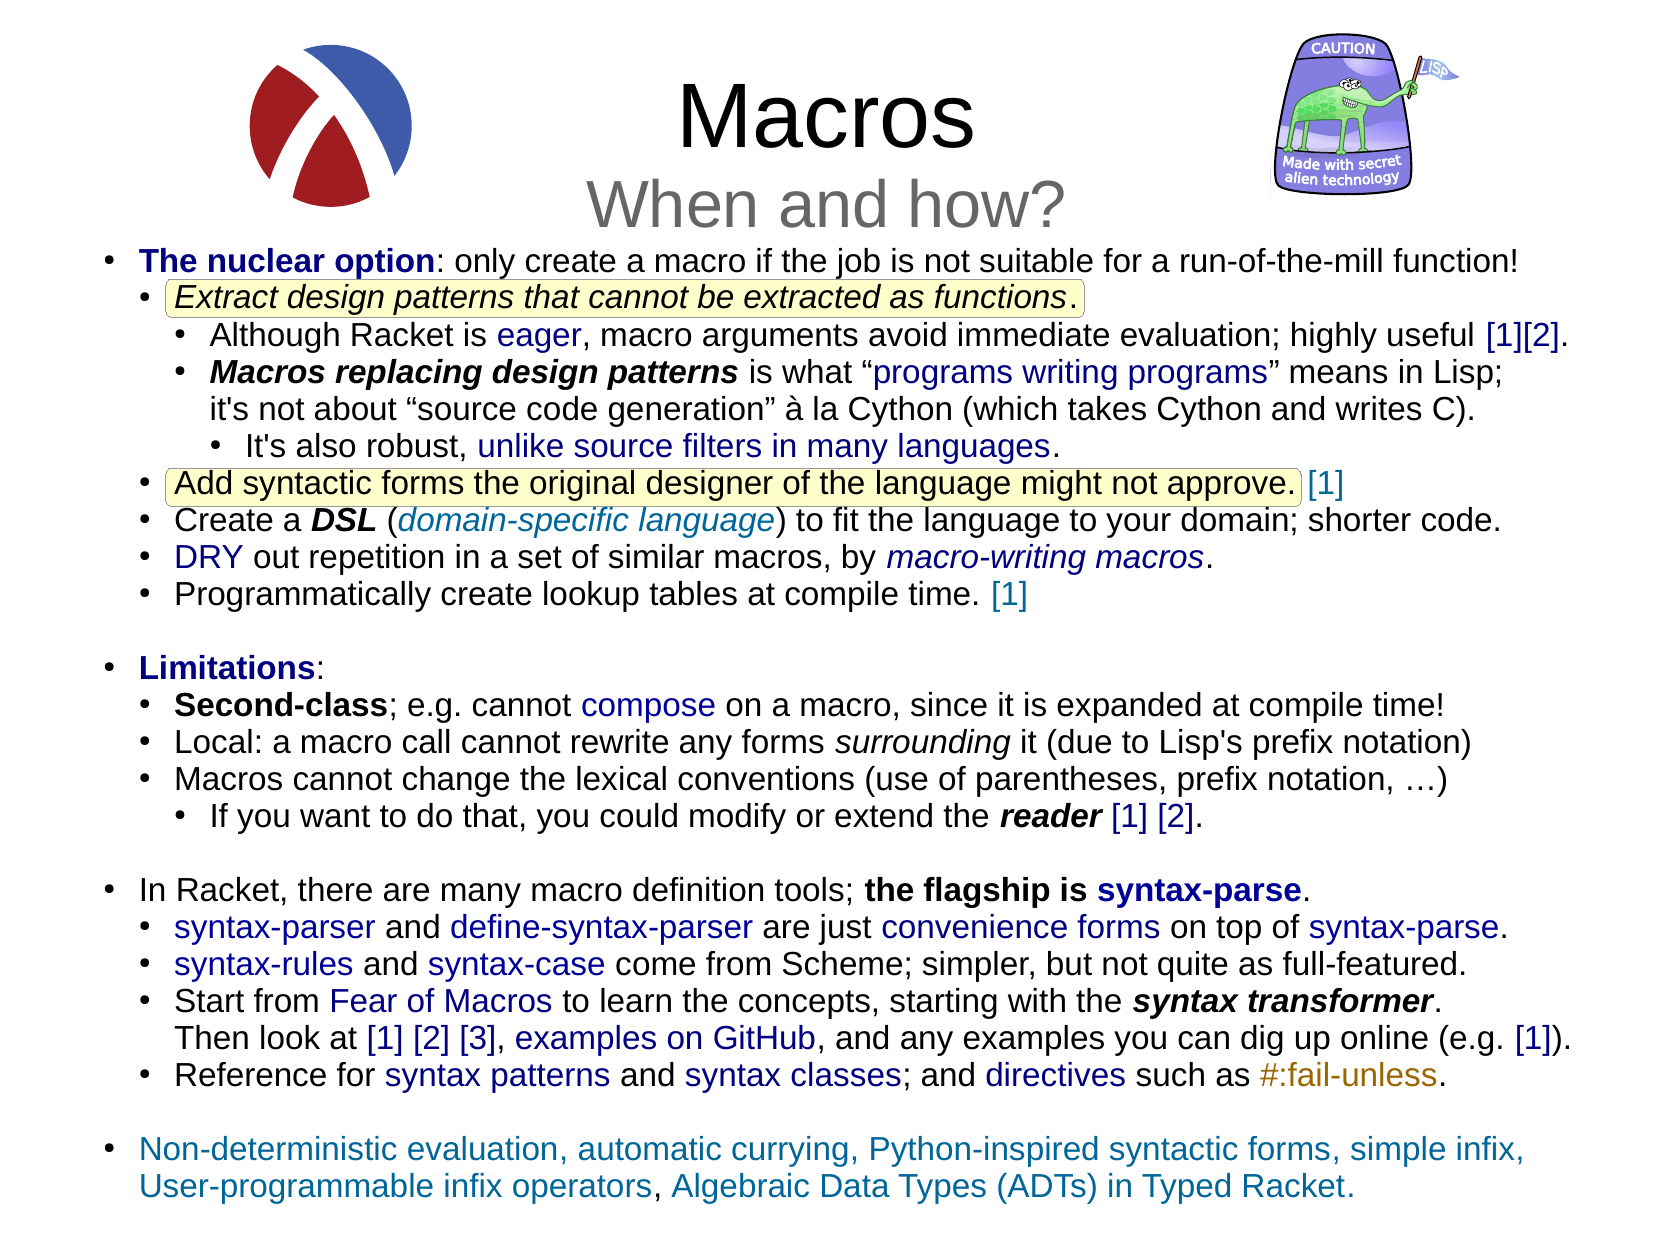

# Macros When and how?
The nuclear option: only create a macro if the job is not suitable for a run-of-the-mill function!
Extract design patterns that cannot be extracted as functions.
Although Racket is eager, macro arguments avoid immediate evaluation; highly useful [1][2].
Macros replacing design patterns is what “programs writing programs” means in Lisp;
it's not about “source code generation” à la Cython (which takes Cython and writes C).
It's also robust, unlike source filters in many languages.
Add syntactic forms the original designer of the language might not approve. [1]
Create a DSL (domain-specific language) to fit the language to your domain; shorter code.
DRY out repetition in a set of similar macros, by macro-writing macros.
Programmatically create lookup tables at compile time. [1]
Limitations:
Second-class; e.g. cannot compose on a macro, since it is expanded at compile time!
Local: a macro call cannot rewrite any forms surrounding it (due to Lisp's prefix notation)
Macros cannot change the lexical conventions (use of parentheses, prefix notation, …)
If you want to do that, you could modify or extend the reader [1] [2].
In Racket, there are many macro definition tools; the flagship is syntax-parse.
syntax-parser and define-syntax-parser are just convenience forms on top of syntax-parse.
syntax-rules and syntax-case come from Scheme; simpler, but not quite as full-featured.
Start from Fear of Macros to learn the concepts, starting with the syntax transformer.
Then look at [1] [2] [3], examples on GitHub, and any examples you can dig up online (e.g. [1]).
Reference for syntax patterns and syntax classes; and directives such as #:fail-unless.
Non-deterministic evaluation, automatic currying, Python-inspired syntactic forms, simple infix,
User-programmable infix operators, Algebraic Data Types (ADTs) in Typed Racket.